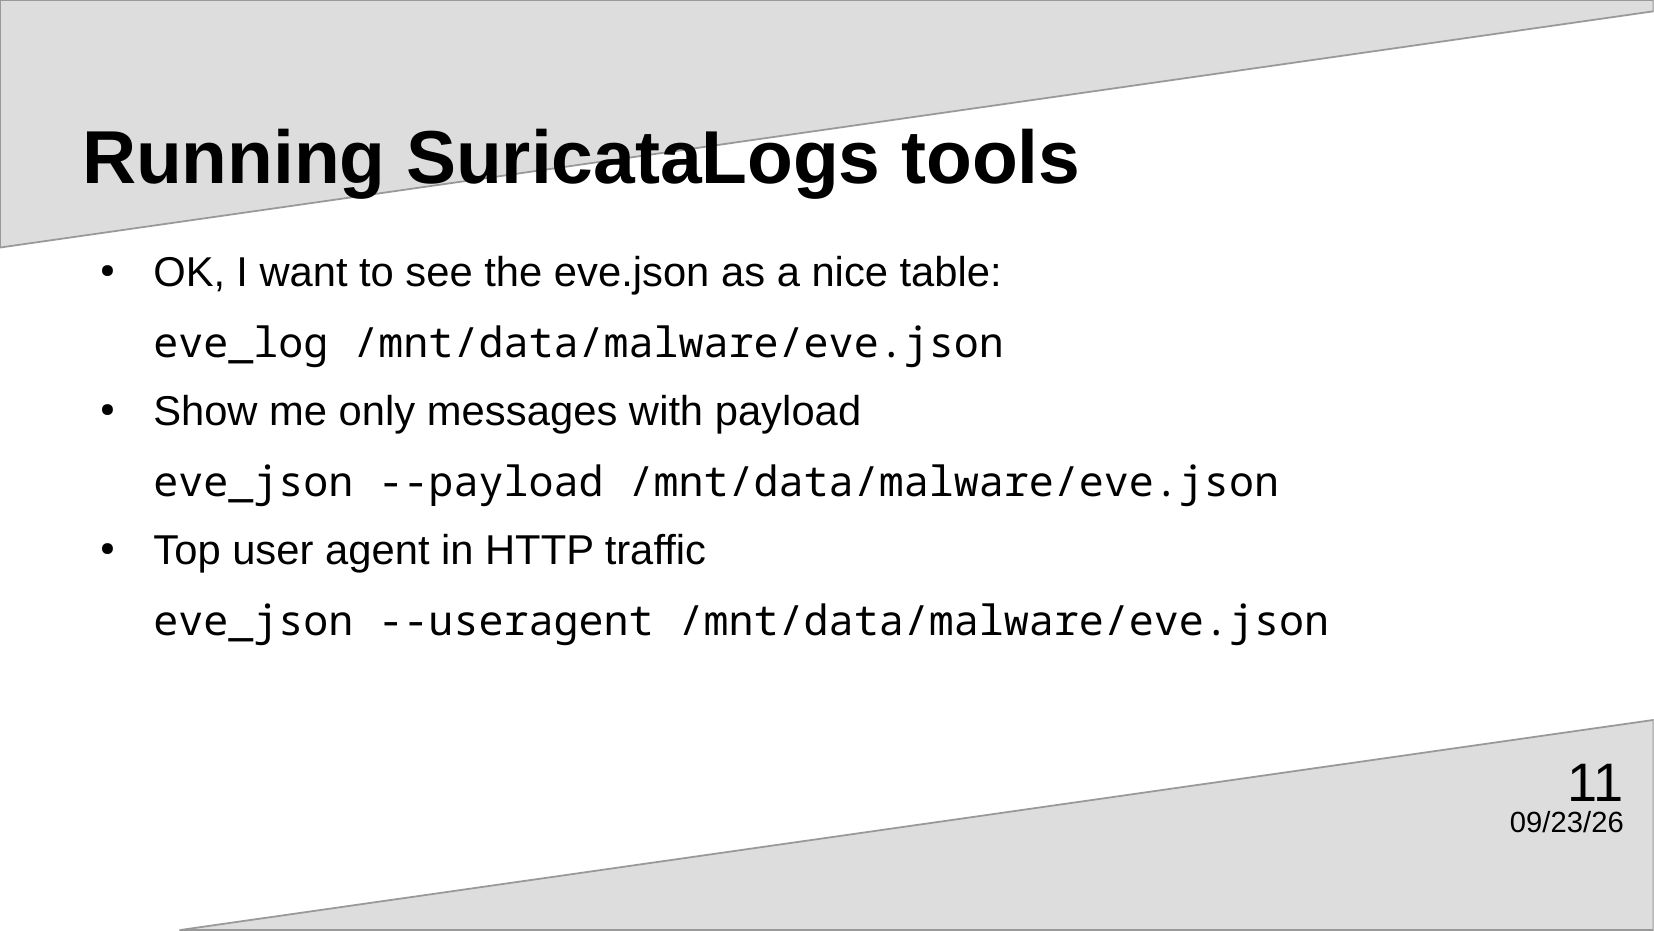

# Running SuricataLogs tools
OK, I want to see the eve.json as a nice table:
eve_log /mnt/data/malware/eve.json
Show me only messages with payload
eve_json --payload /mnt/data/malware/eve.json
Top user agent in HTTP traffic
eve_json --useragent /mnt/data/malware/eve.json
11